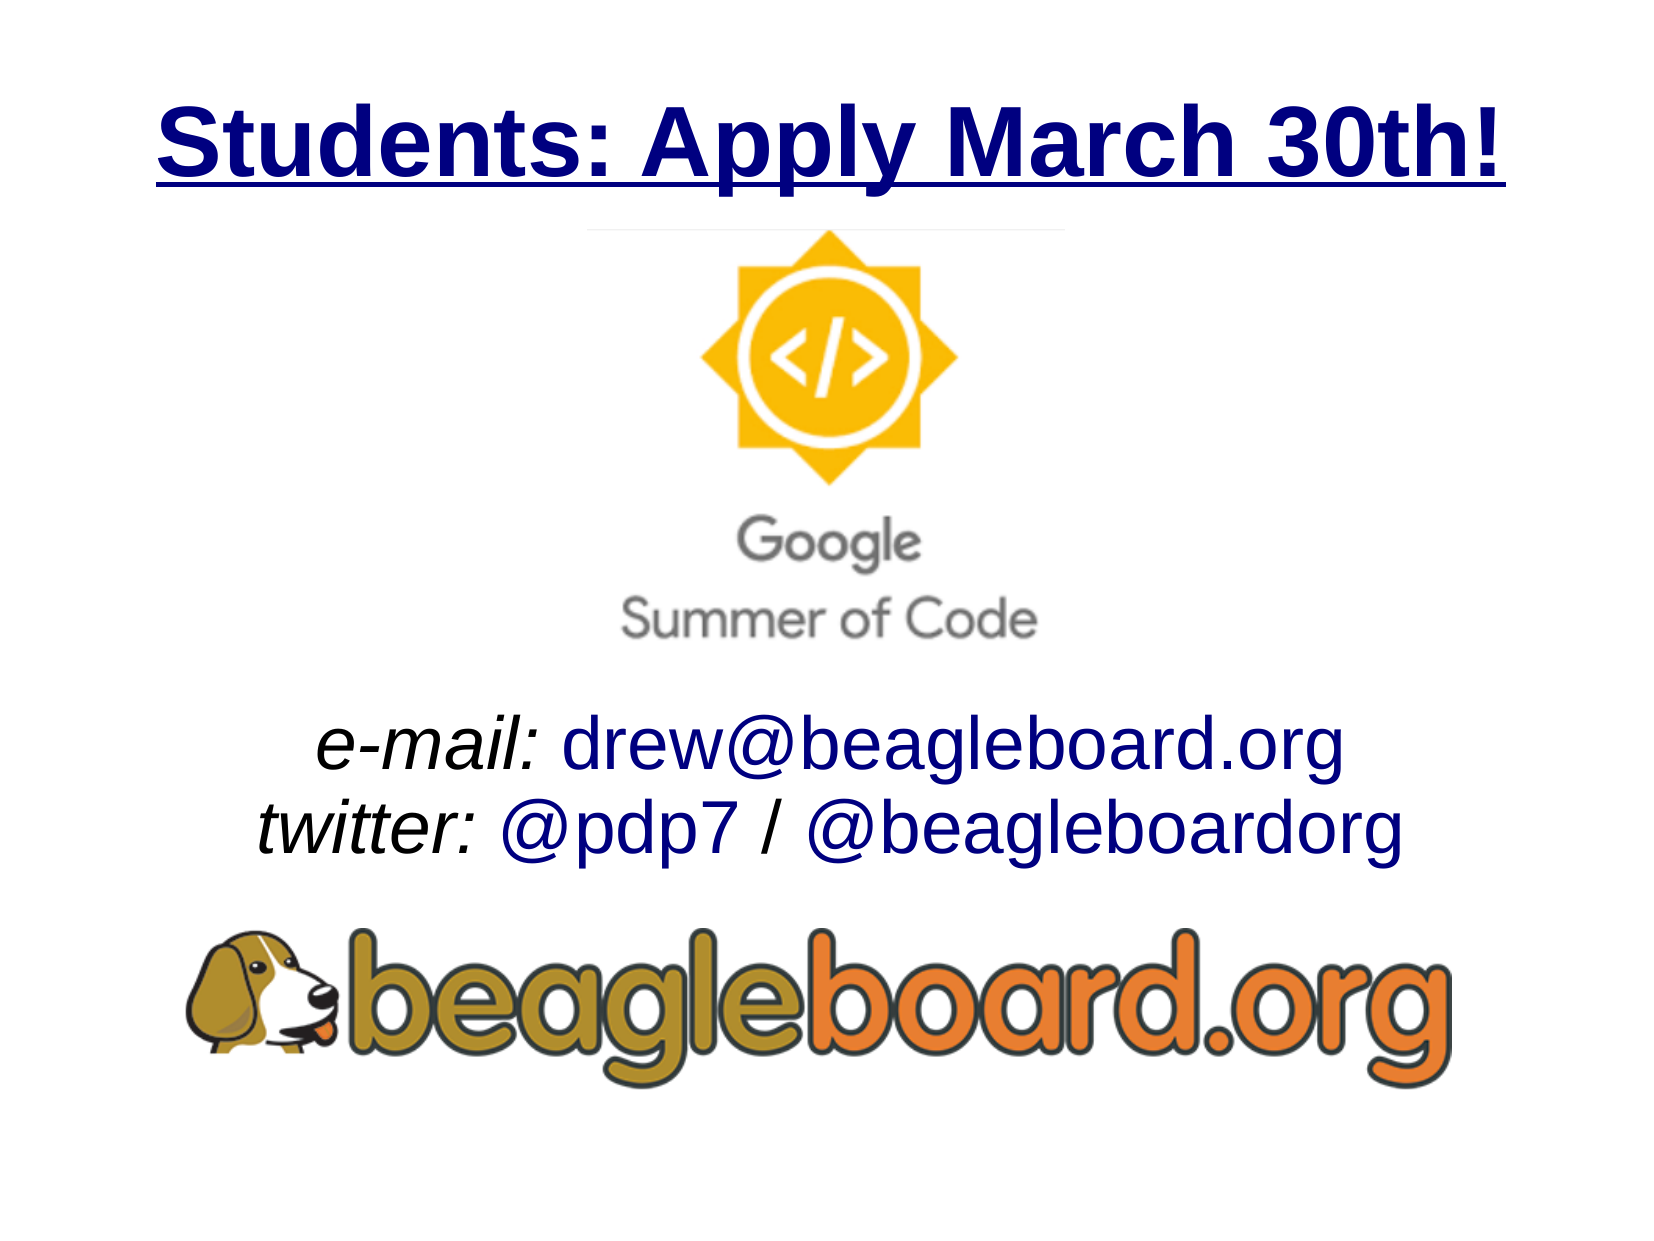

Students: Apply March 30th!
e-mail: drew@beagleboard.org
twitter: @pdp7 / @beagleboardorg